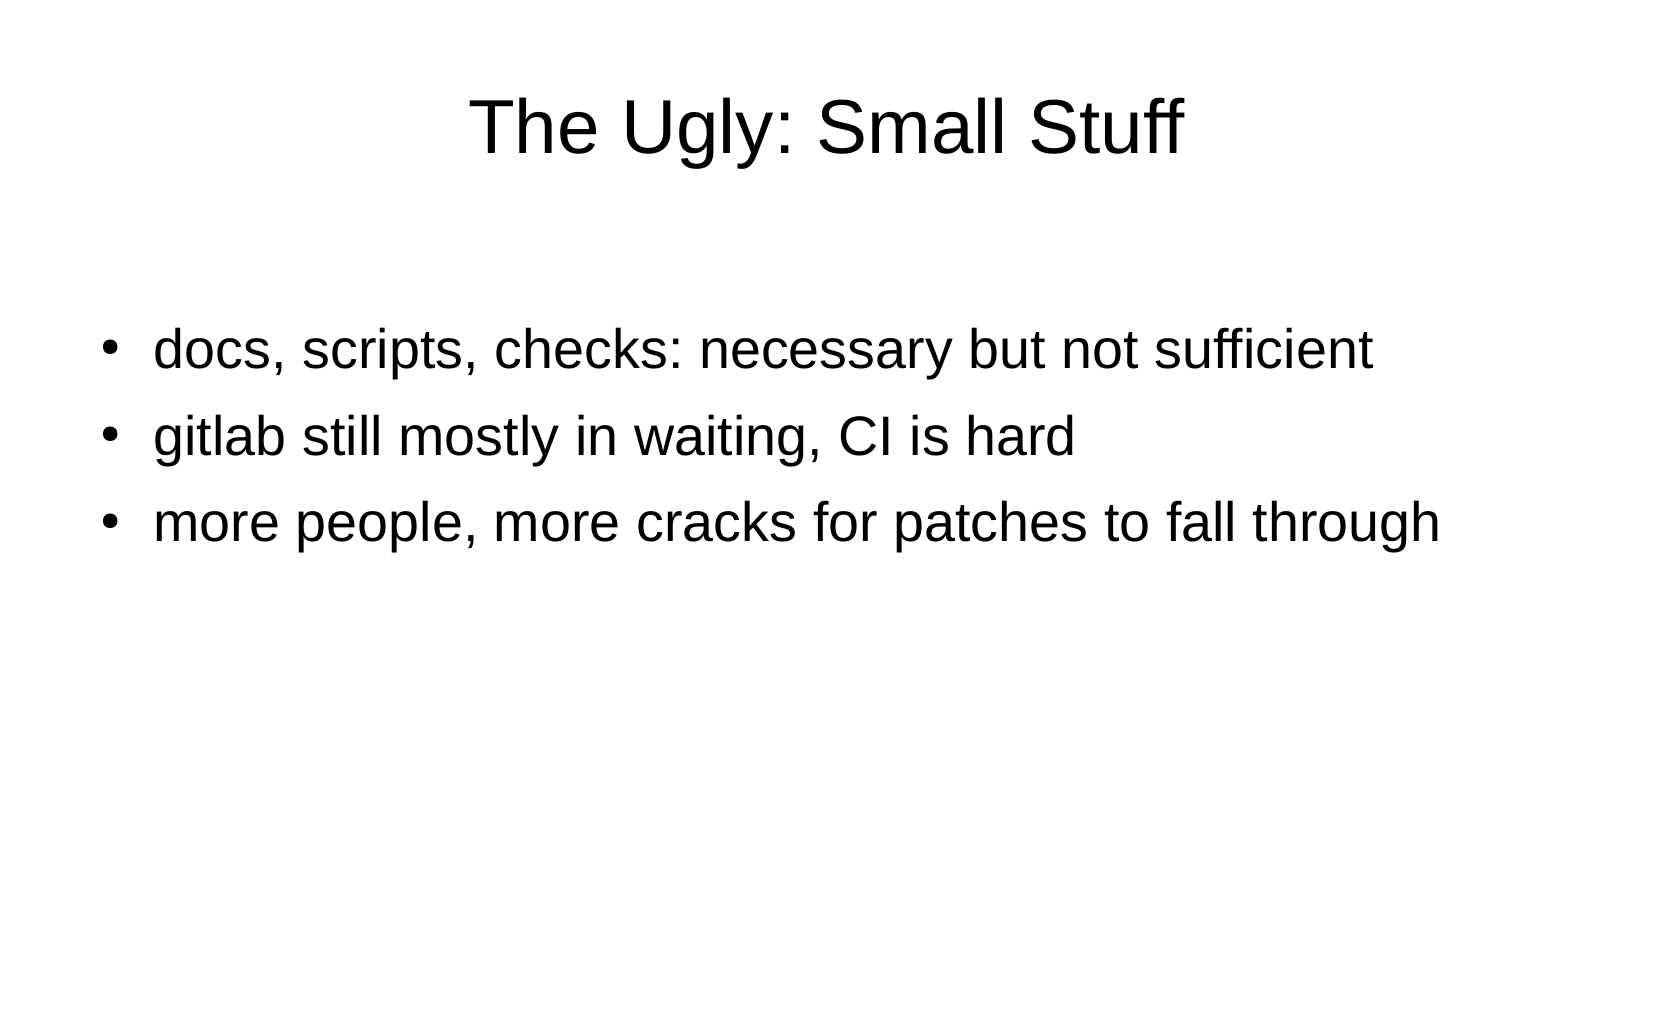

# The Ugly: Small Stuff
docs, scripts, checks: necessary but not sufficient
gitlab still mostly in waiting, CI is hard
more people, more cracks for patches to fall through